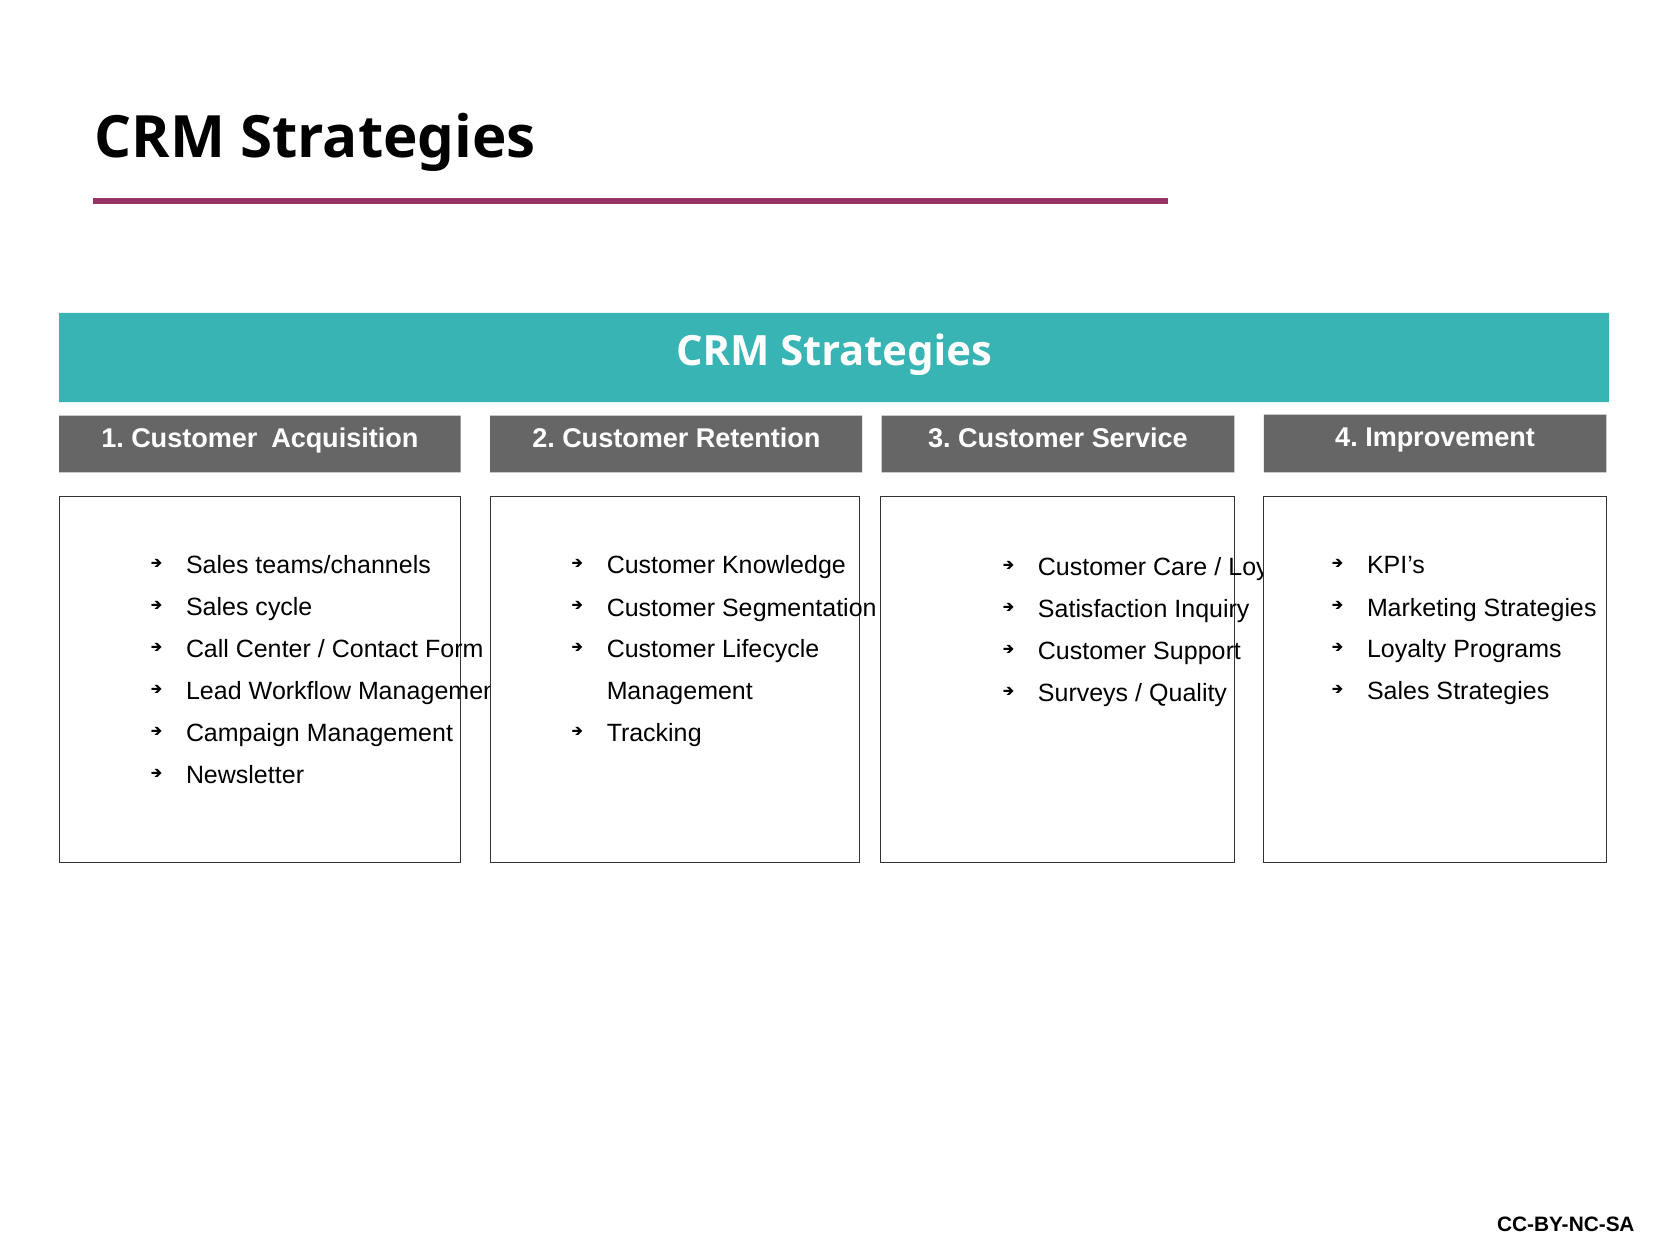

# CRM Strategies
CRM Strategies
4. Improvement
1. Customer Acquisition
2. Customer Retention
3. Customer Service
Customer Knowledge
Customer Segmentation
Customer Lifecycle
Management
Tracking
KPI’s
Marketing Strategies
Loyalty Programs
Sales Strategies
Customer Care / Loyalty
Satisfaction Inquiry
Customer Support
Surveys / Quality
Sales teams/channels
Sales cycle
Call Center / Contact Form
Lead Workflow Management
Campaign Management
Newsletter
CC-BY-NC-SA